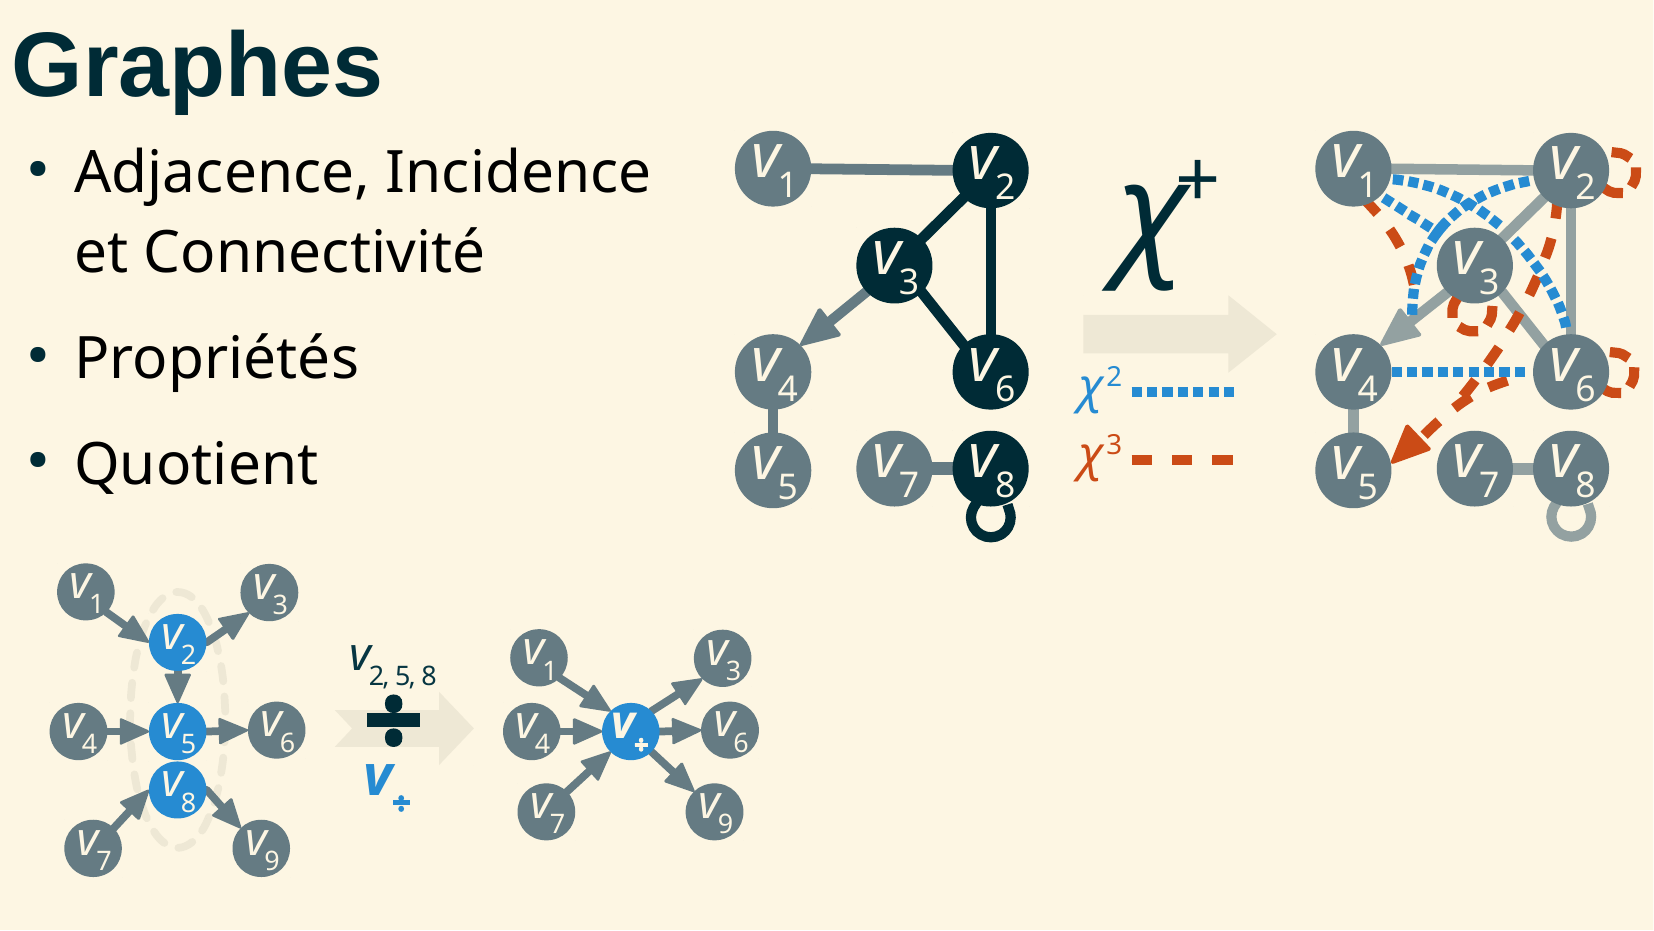

# Graphes
Adjacence, Incidence et Connectivité
Propriétés
Quotient